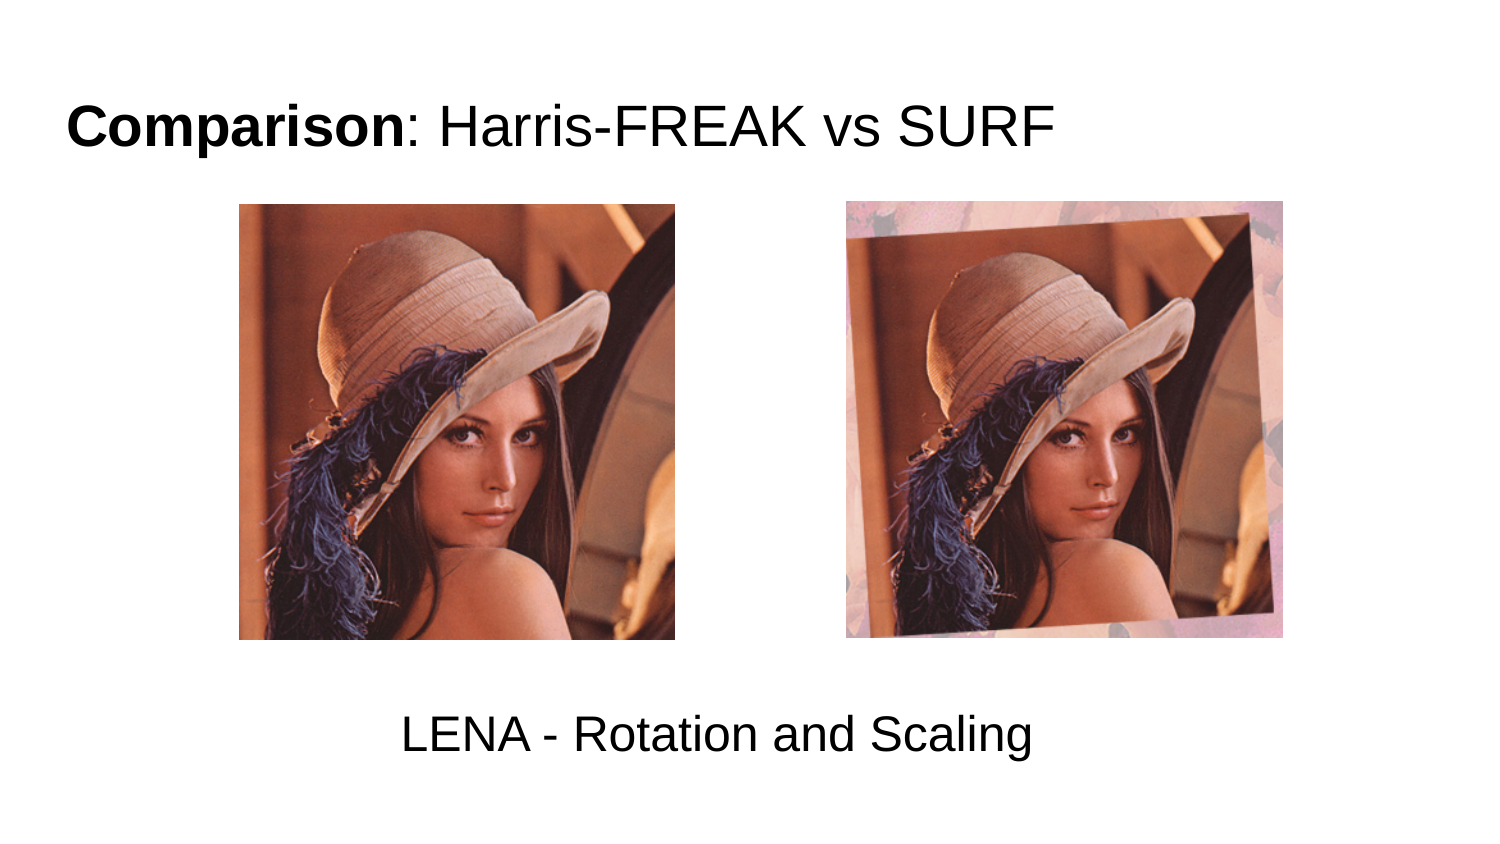

# Comparison: Harris-FREAK vs SURF
LENA - Rotation and Scaling